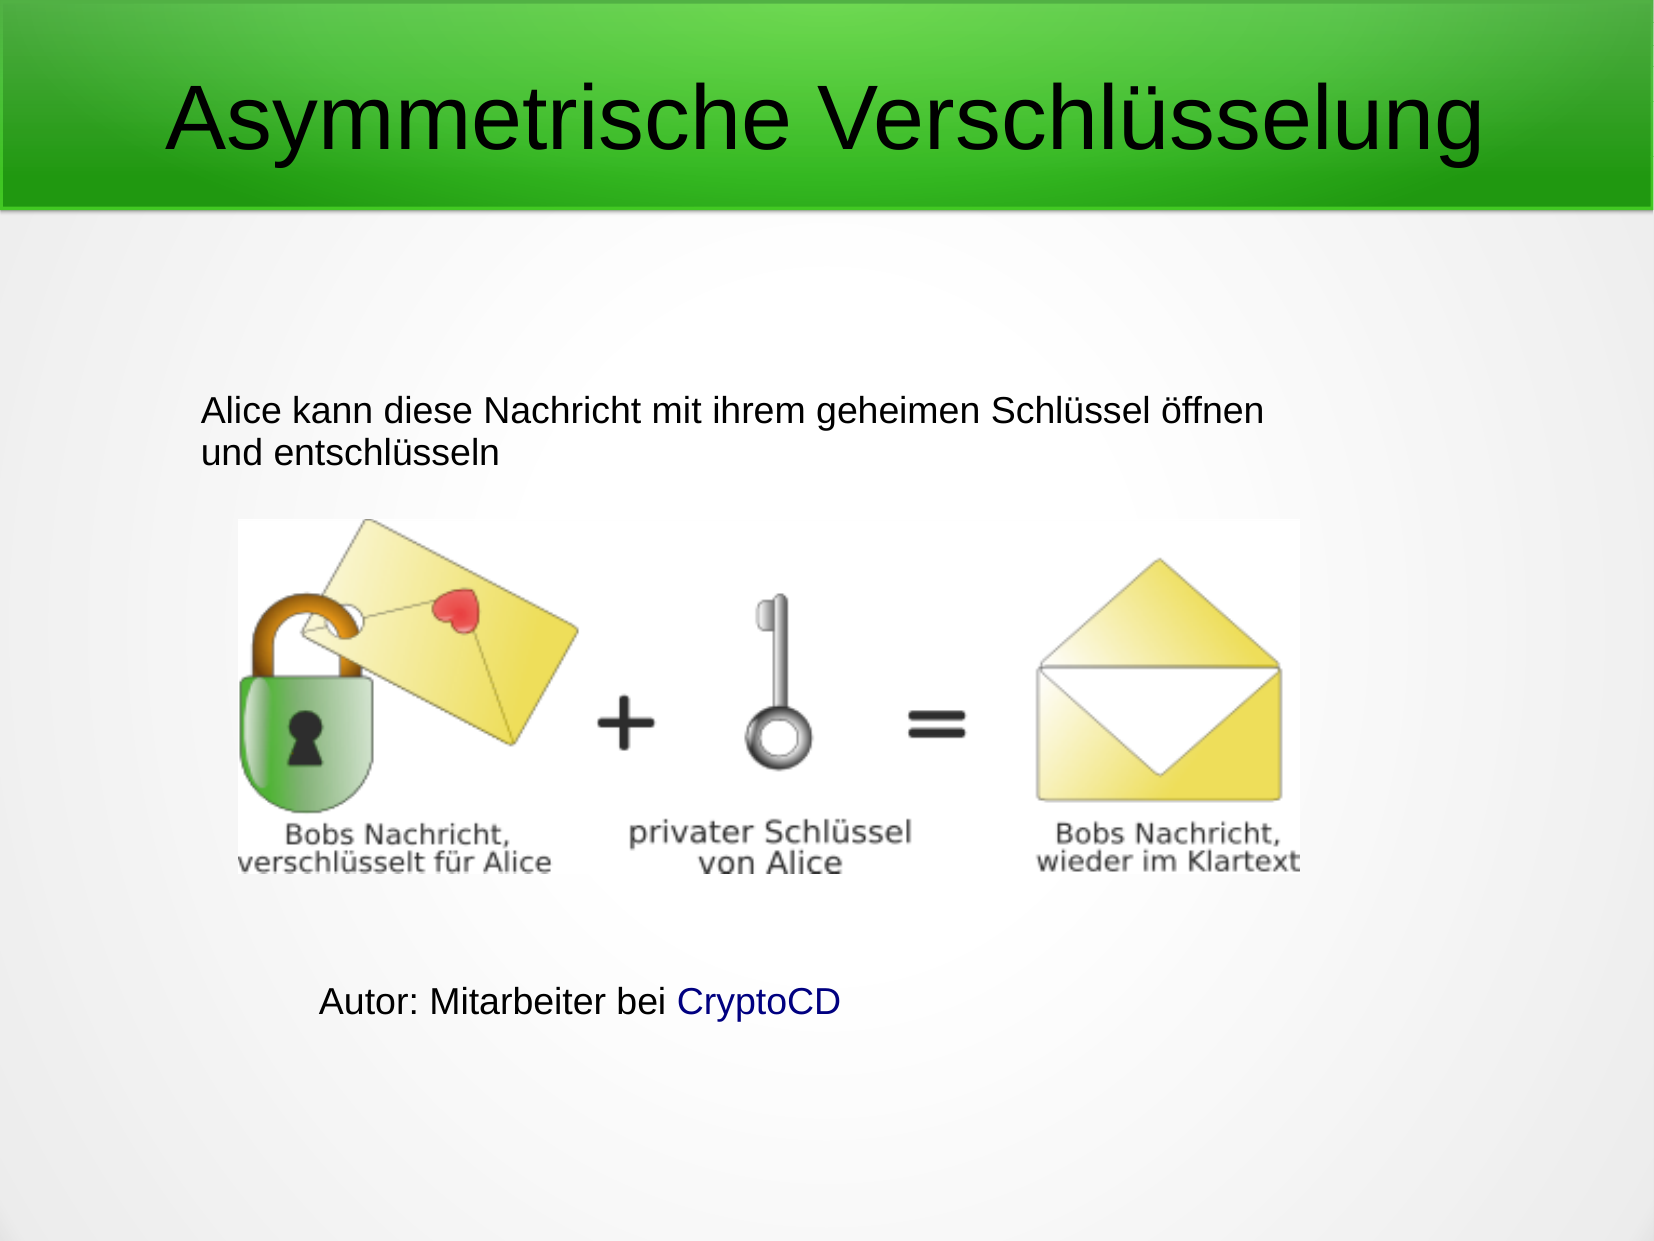

# Asymmetrische Verschlüsselung
Alice kann diese Nachricht mit ihrem geheimen Schlüssel öffnen und entschlüsseln
Autor: Mitarbeiter bei CryptoCD